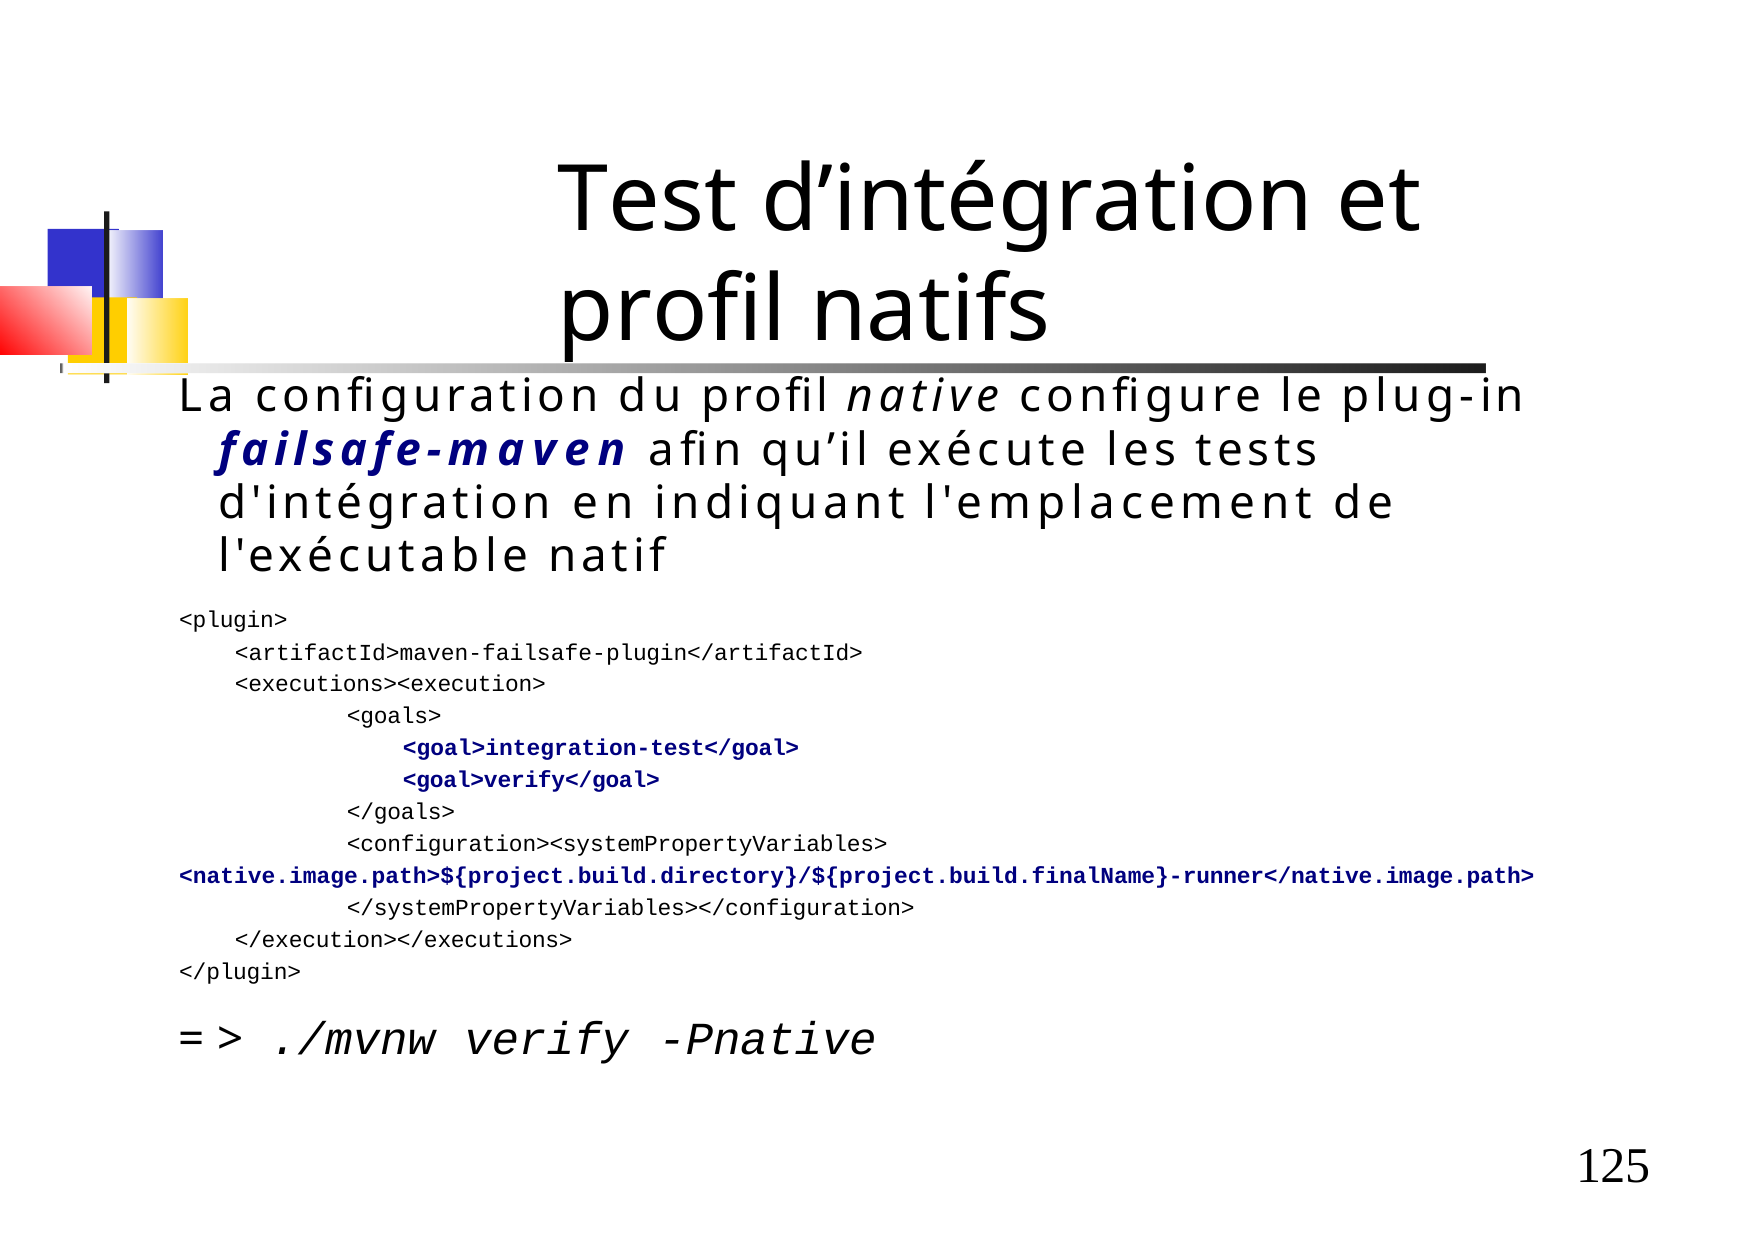

# Test d’intégration et profil natifs
La configuration du profil native configure le plug-in failsafe-maven afin qu’il exécute les tests d'intégration en indiquant l'emplacement de l'exécutable natif
<plugin>
<artifactId>maven-failsafe-plugin</artifactId>
<executions><execution>
<goals>
<goal>integration-test</goal>
<goal>verify</goal>
</goals>
<configuration><systemPropertyVariables>
<native.image.path>${project.build.directory}/${project.build.finalName}-runner</native.image.path>
</systemPropertyVariables></configuration>
</execution></executions>
</plugin>
=> ./mvnw verify -Pnative
125